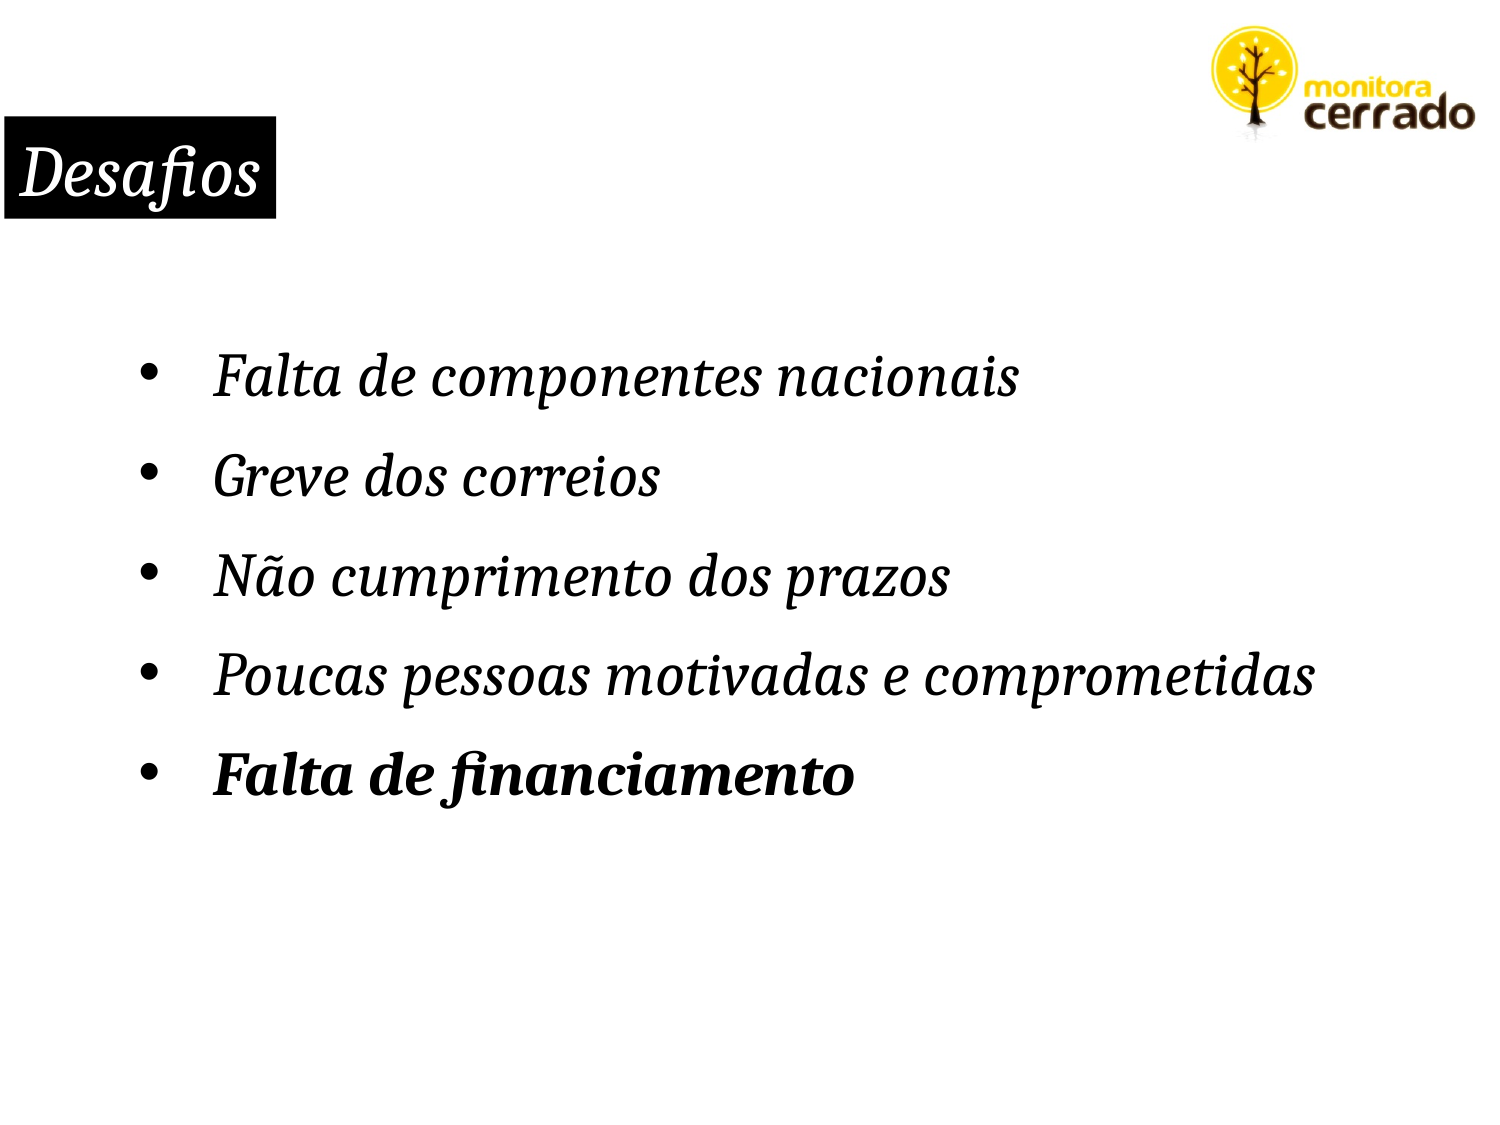

Desafios
Falta de componentes nacionais
Greve dos correios
Não cumprimento dos prazos
Poucas pessoas motivadas e comprometidas
Falta de financiamento